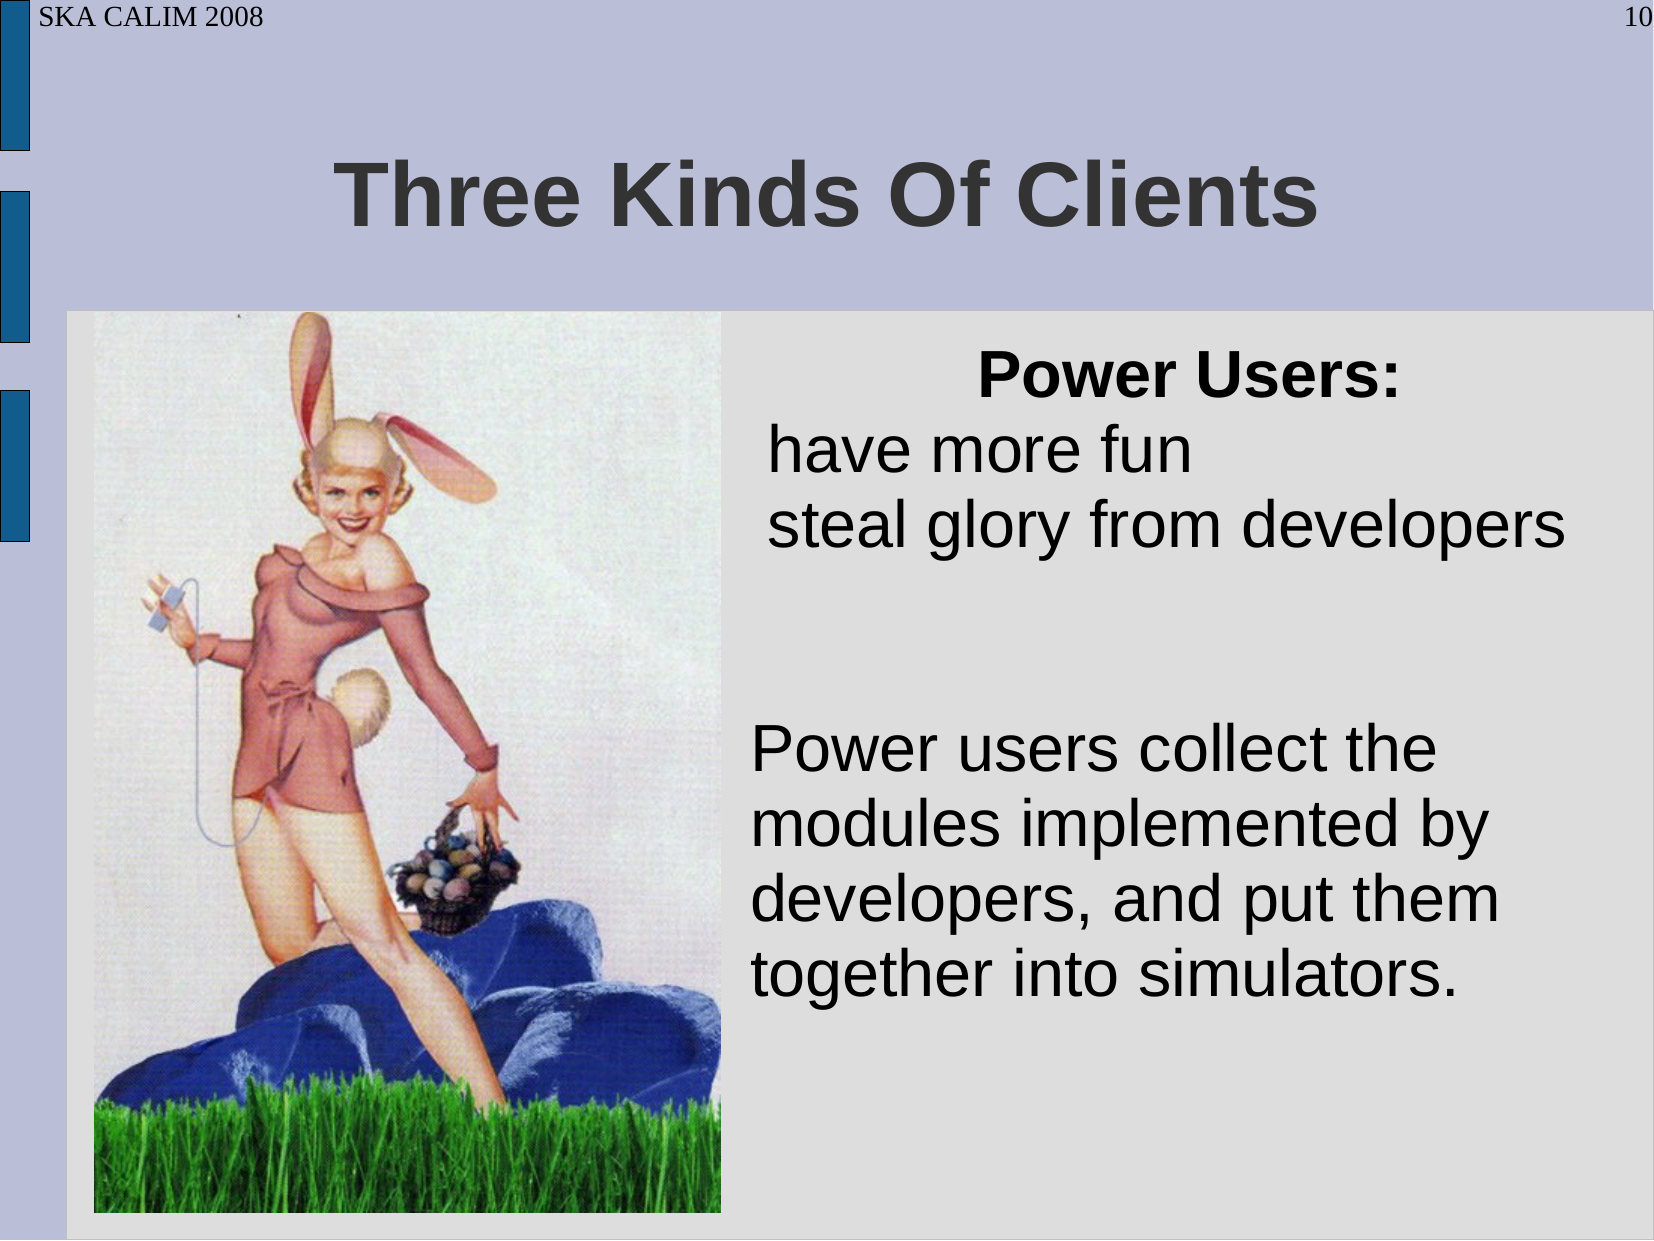

SKA CALIM 2008
10
# Three Kinds Of Clients
Power Users:
have more fun
steal glory from developers
Power users collect the modules implemented by developers, and put them together into simulators.